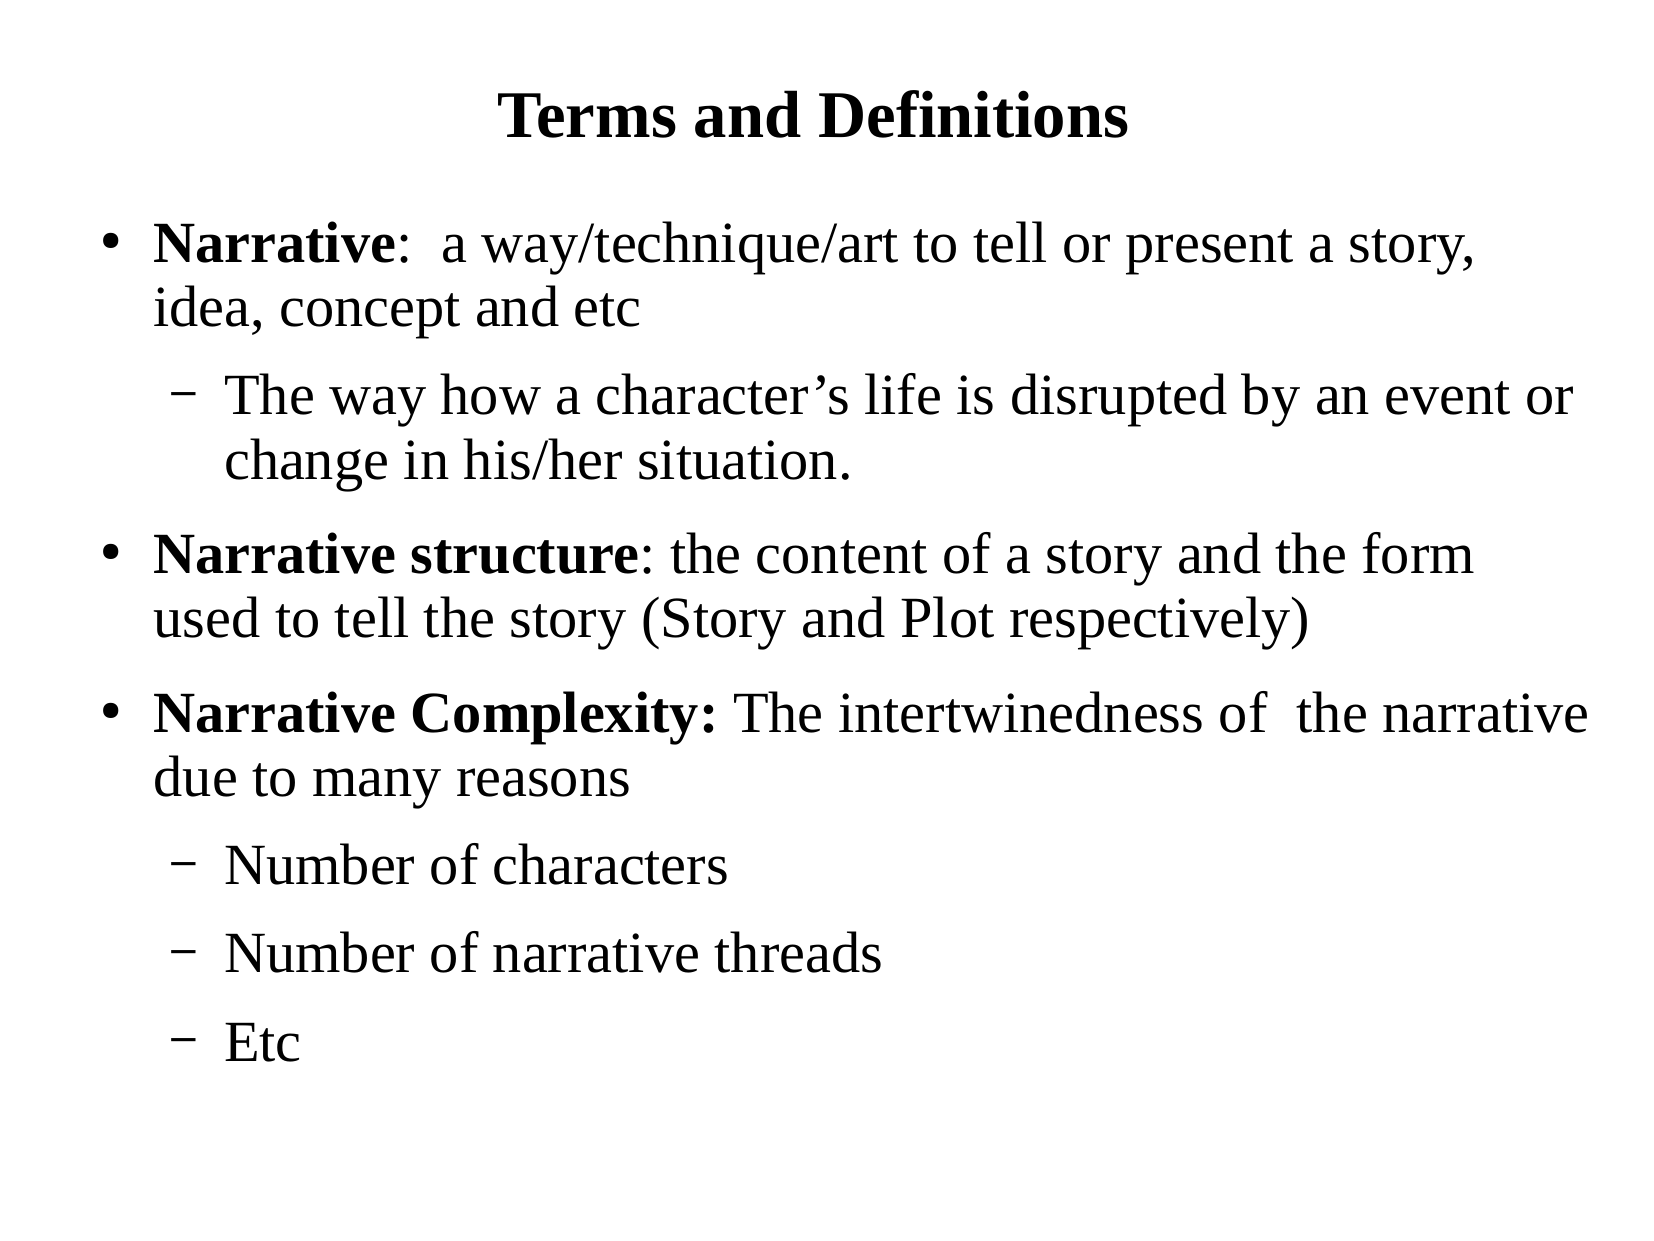

# Terms and Definitions
Narrative: a way/technique/art to tell or present a story, idea, concept and etc
The way how a character’s life is disrupted by an event or change in his/her situation.
Narrative structure: the content of a story and the form used to tell the story (Story and Plot respectively)
Narrative Complexity: The intertwinedness of the narrative due to many reasons
Number of characters
Number of narrative threads
Etc